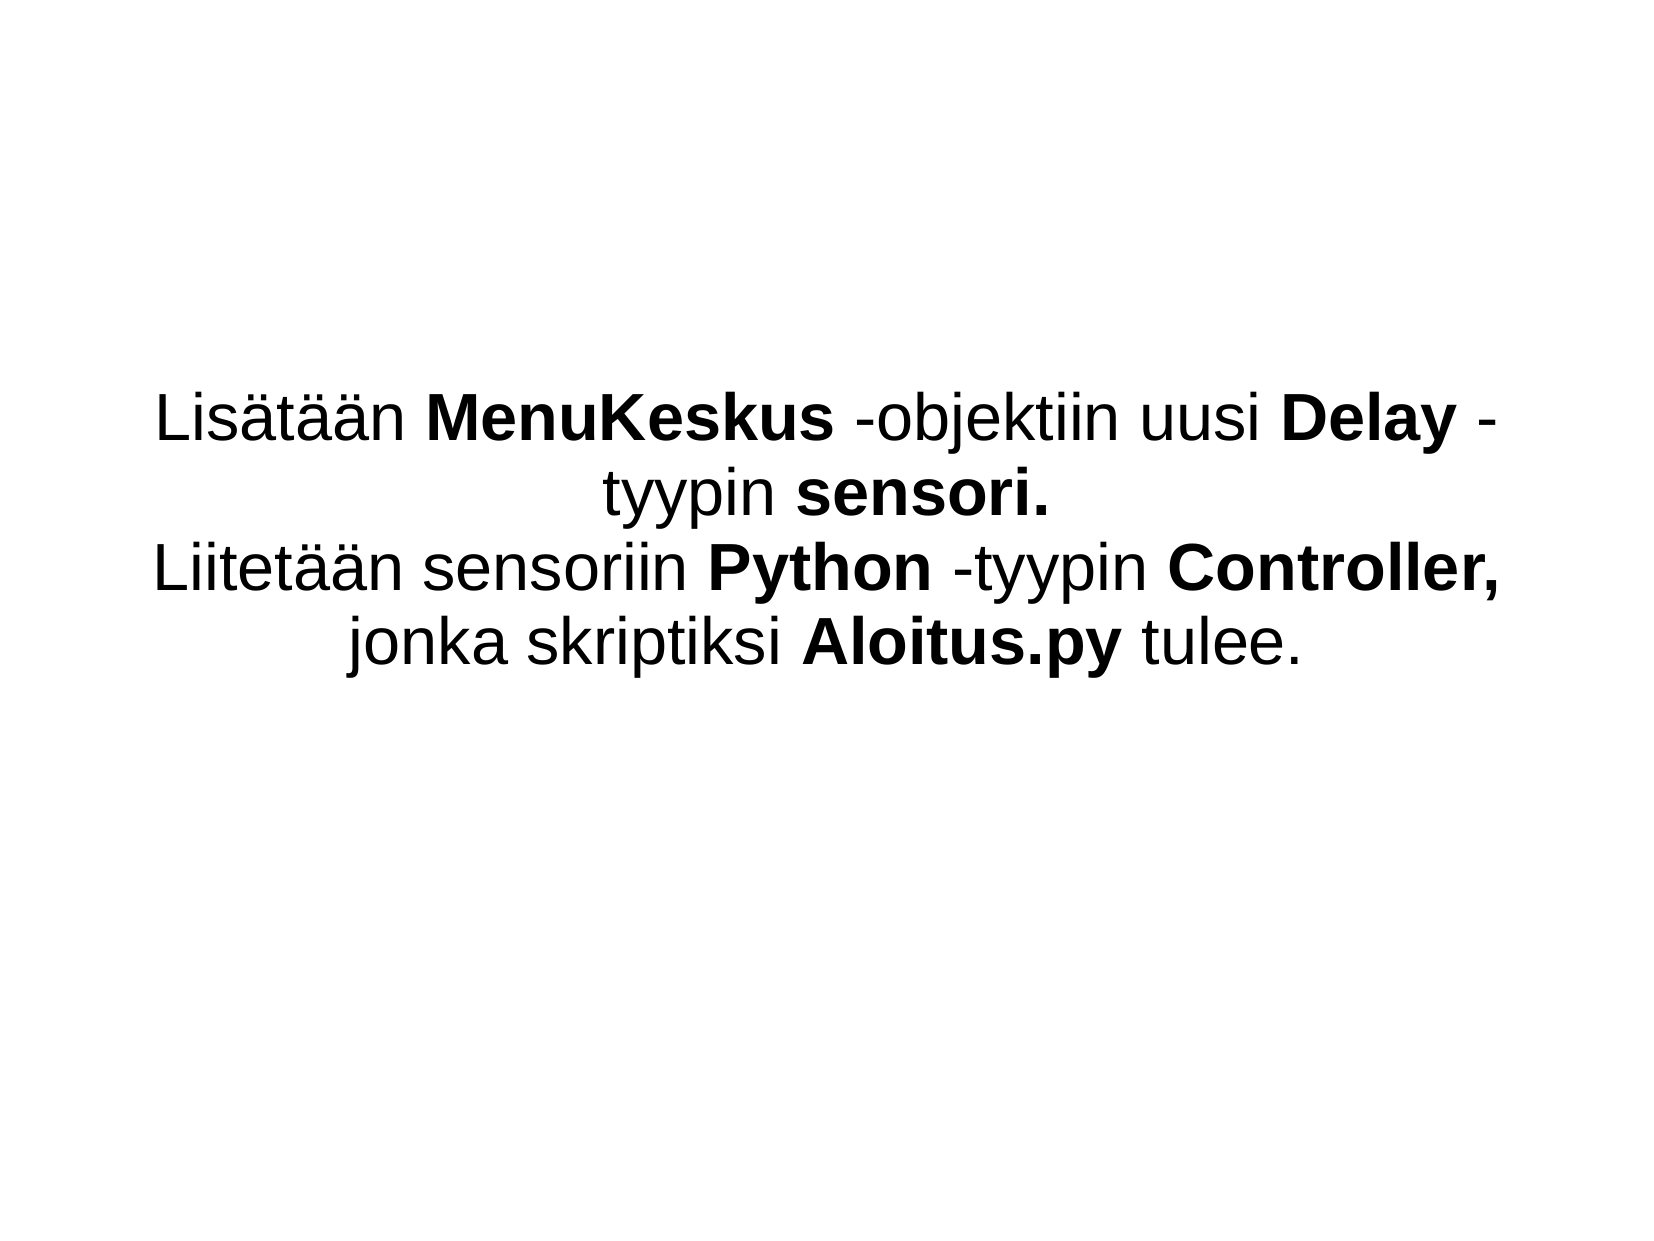

# Lisätään MenuKeskus -objektiin uusi Delay -tyypin sensori.
Liitetään sensoriin Python -tyypin Controller, jonka skriptiksi Aloitus.py tulee.